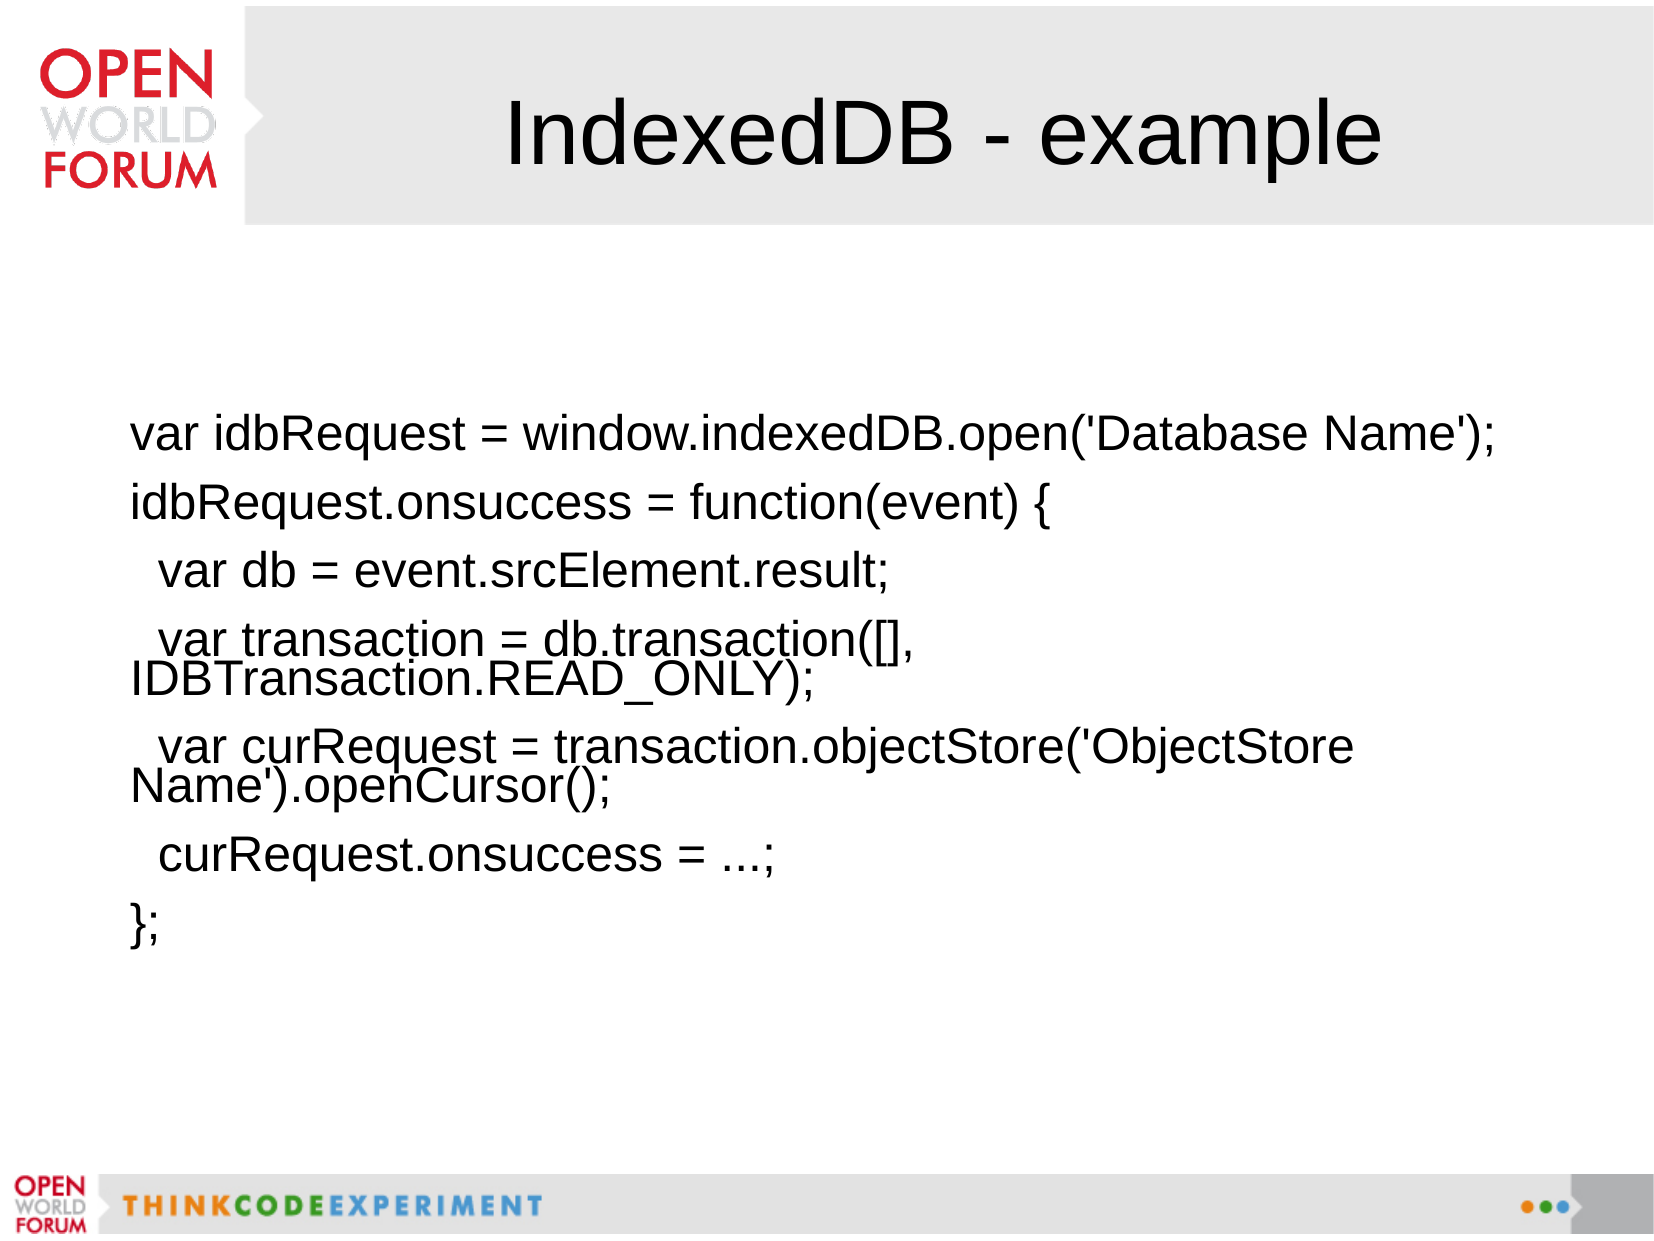

# IndexedDB - example
var idbRequest = window.indexedDB.open('Database Name');
idbRequest.onsuccess = function(event) {
 var db = event.srcElement.result;
 var transaction = db.transaction([], IDBTransaction.READ_ONLY);
 var curRequest = transaction.objectStore('ObjectStore Name').openCursor();
 curRequest.onsuccess = ...;
};